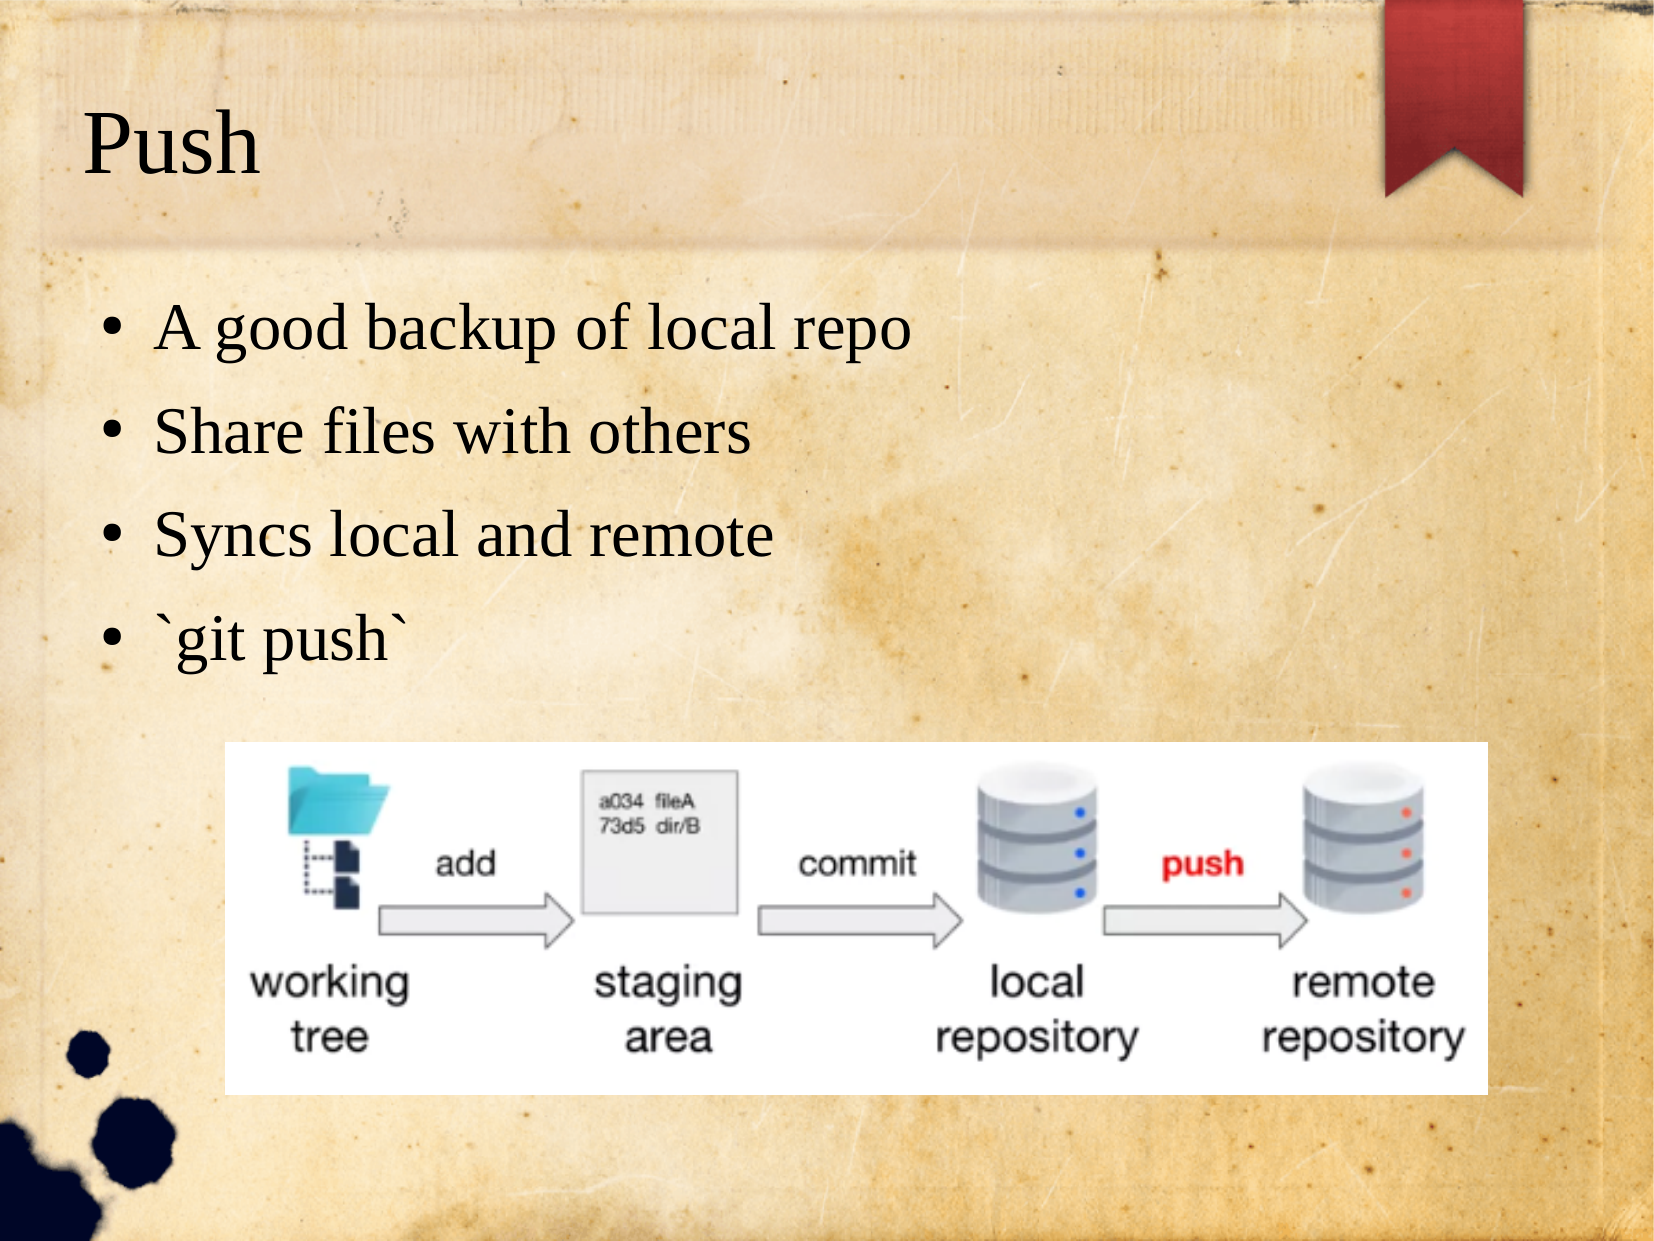

# Push
A good backup of local repo
Share files with others
Syncs local and remote
`git push`